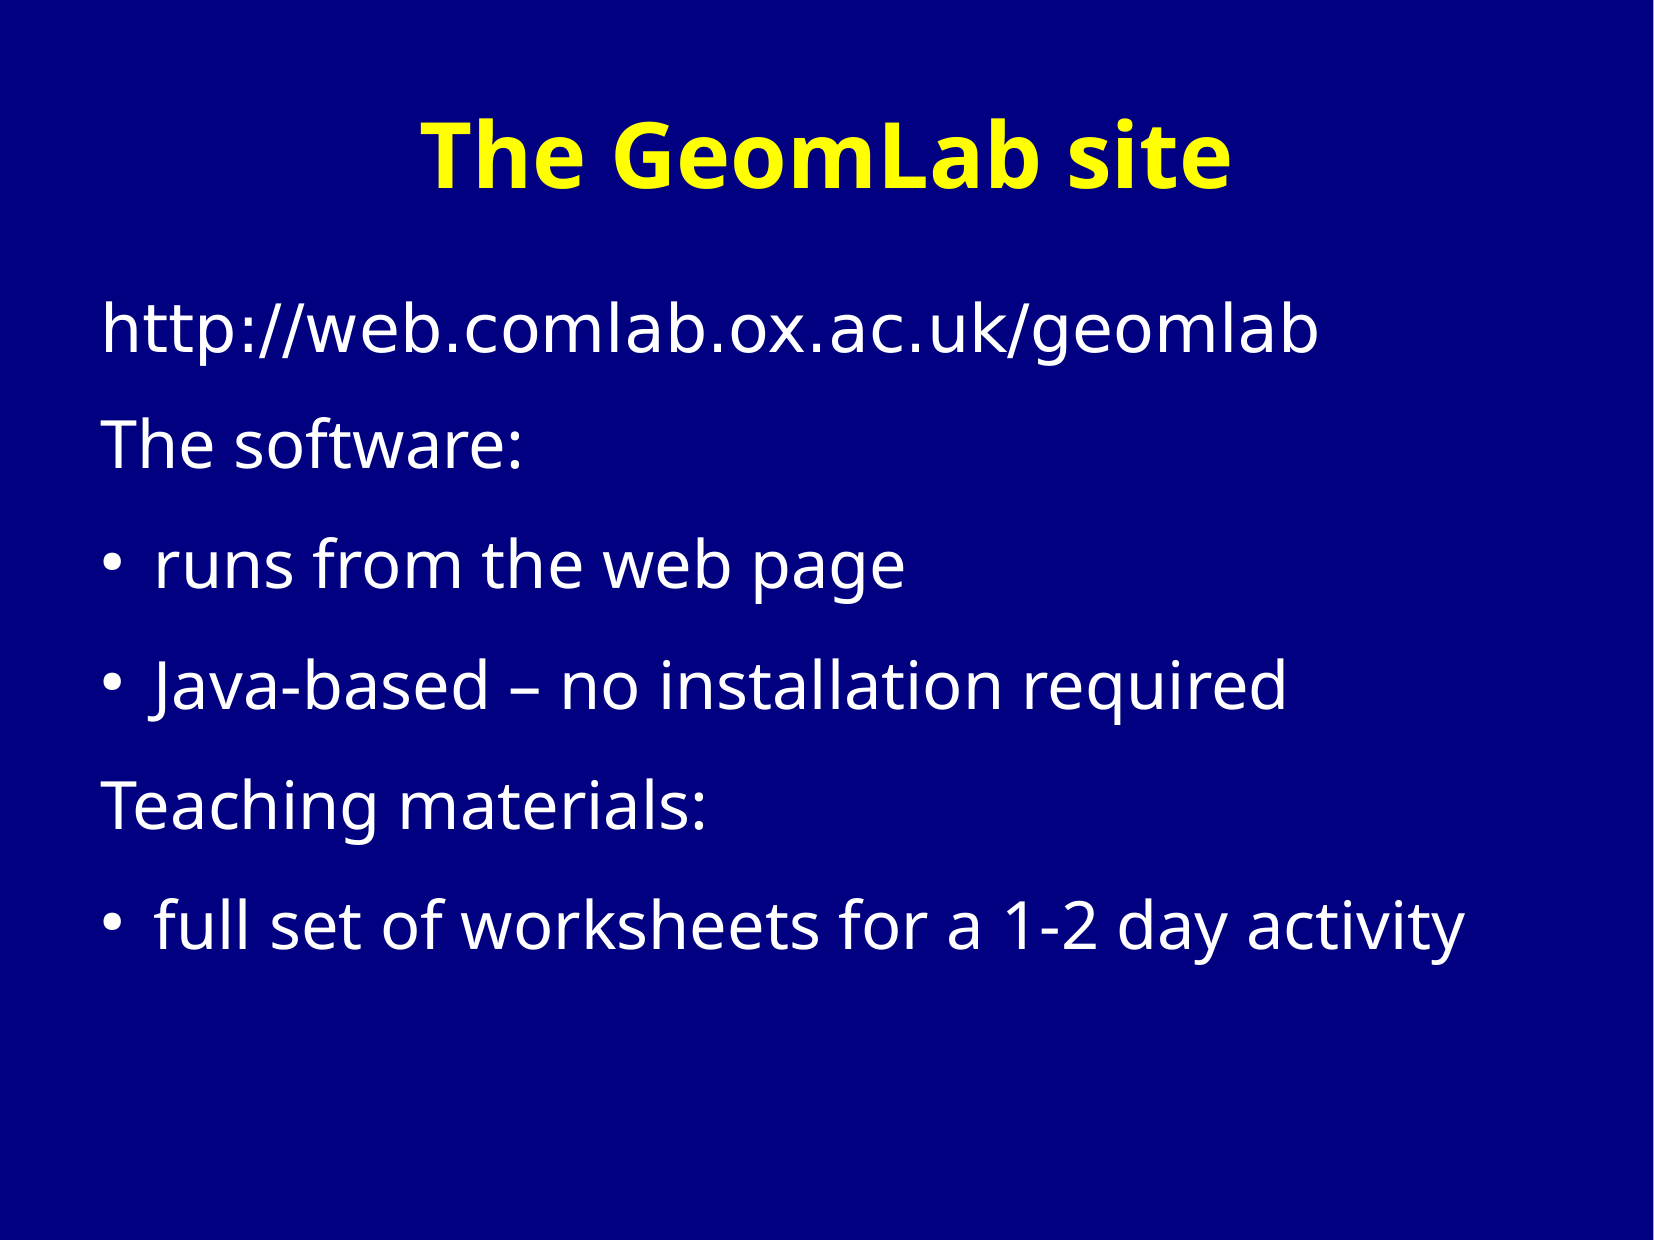

# The GeomLab site
http://web.comlab.ox.ac.uk/geomlab
The software:
runs from the web page
Java-based – no installation required
Teaching materials:
full set of worksheets for a 1-2 day activity